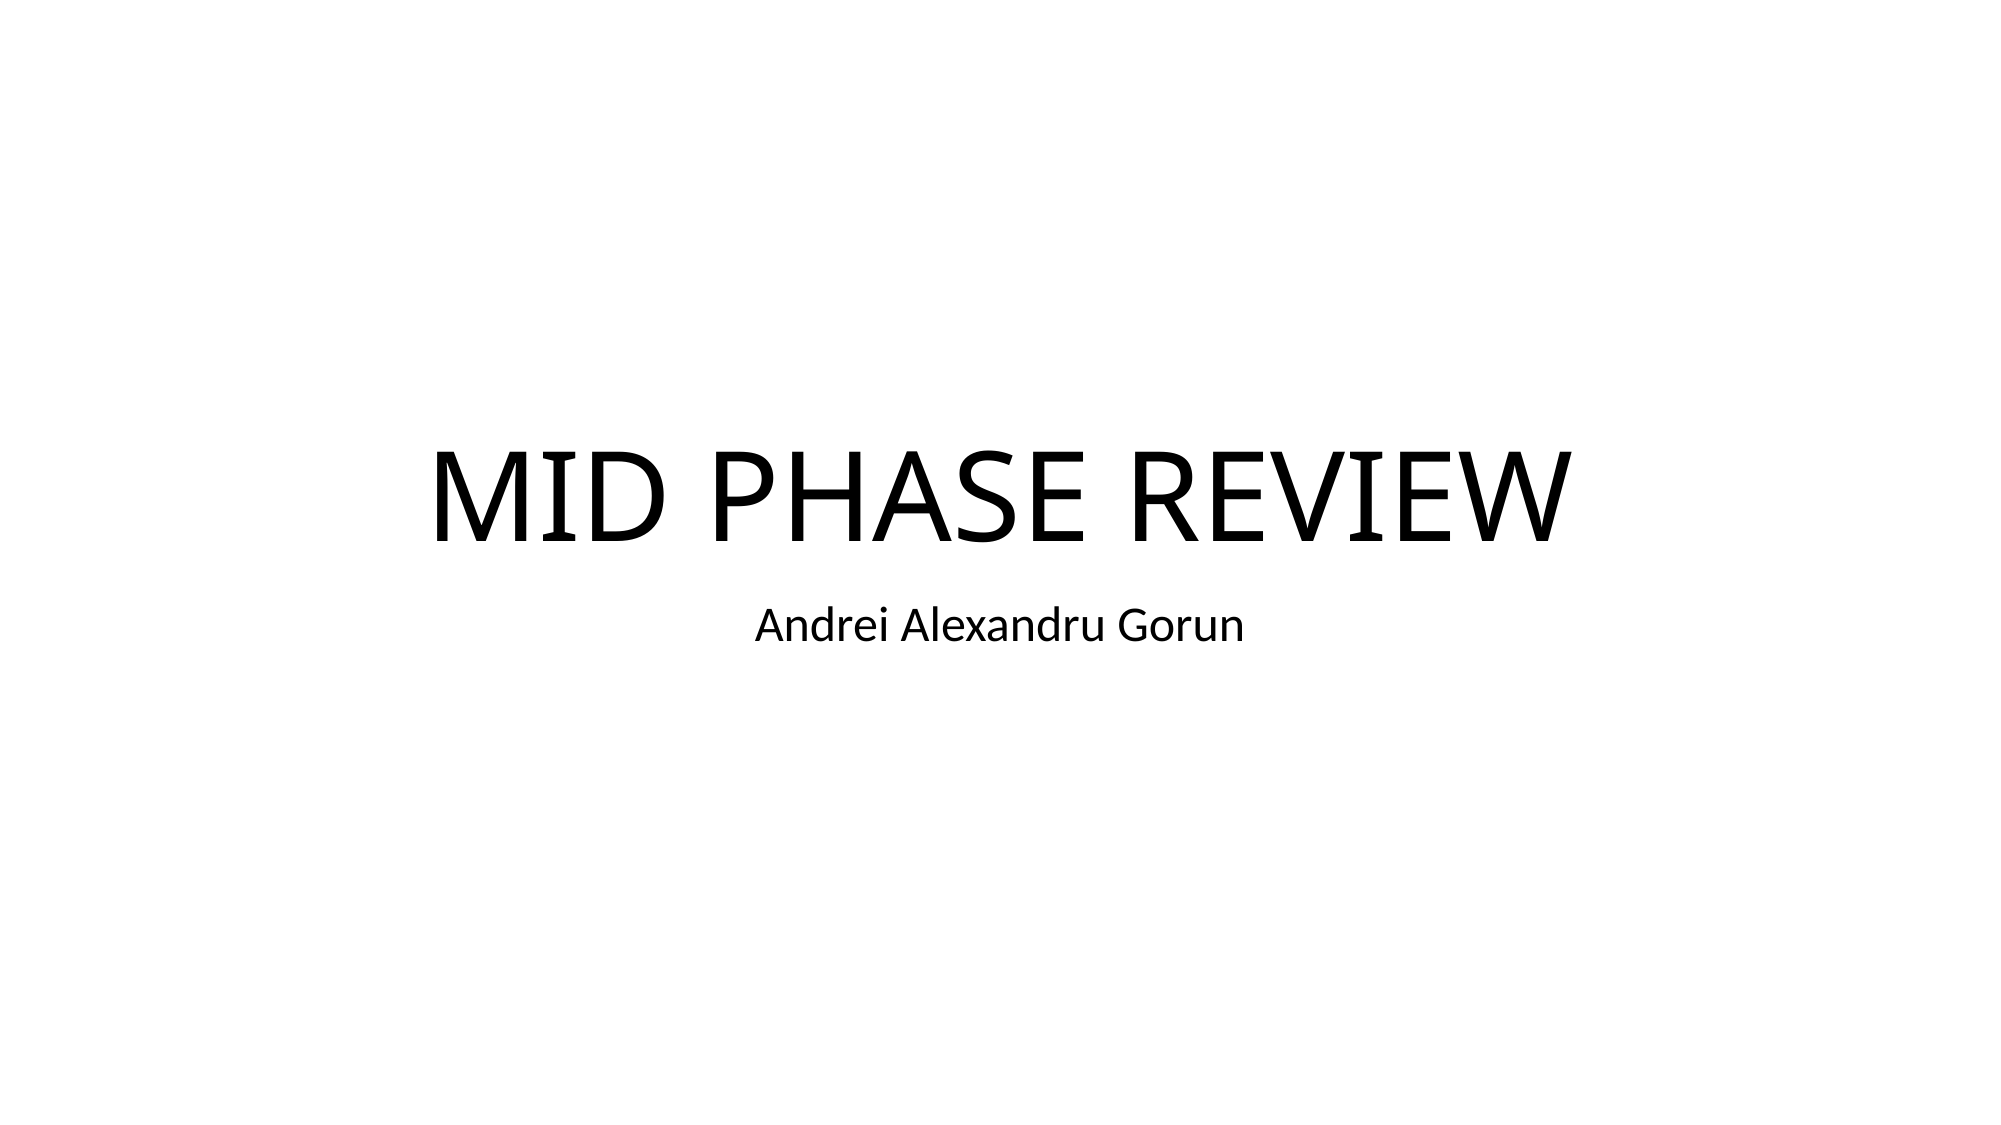

# MID PHASE REVIEW
Andrei Alexandru Gorun